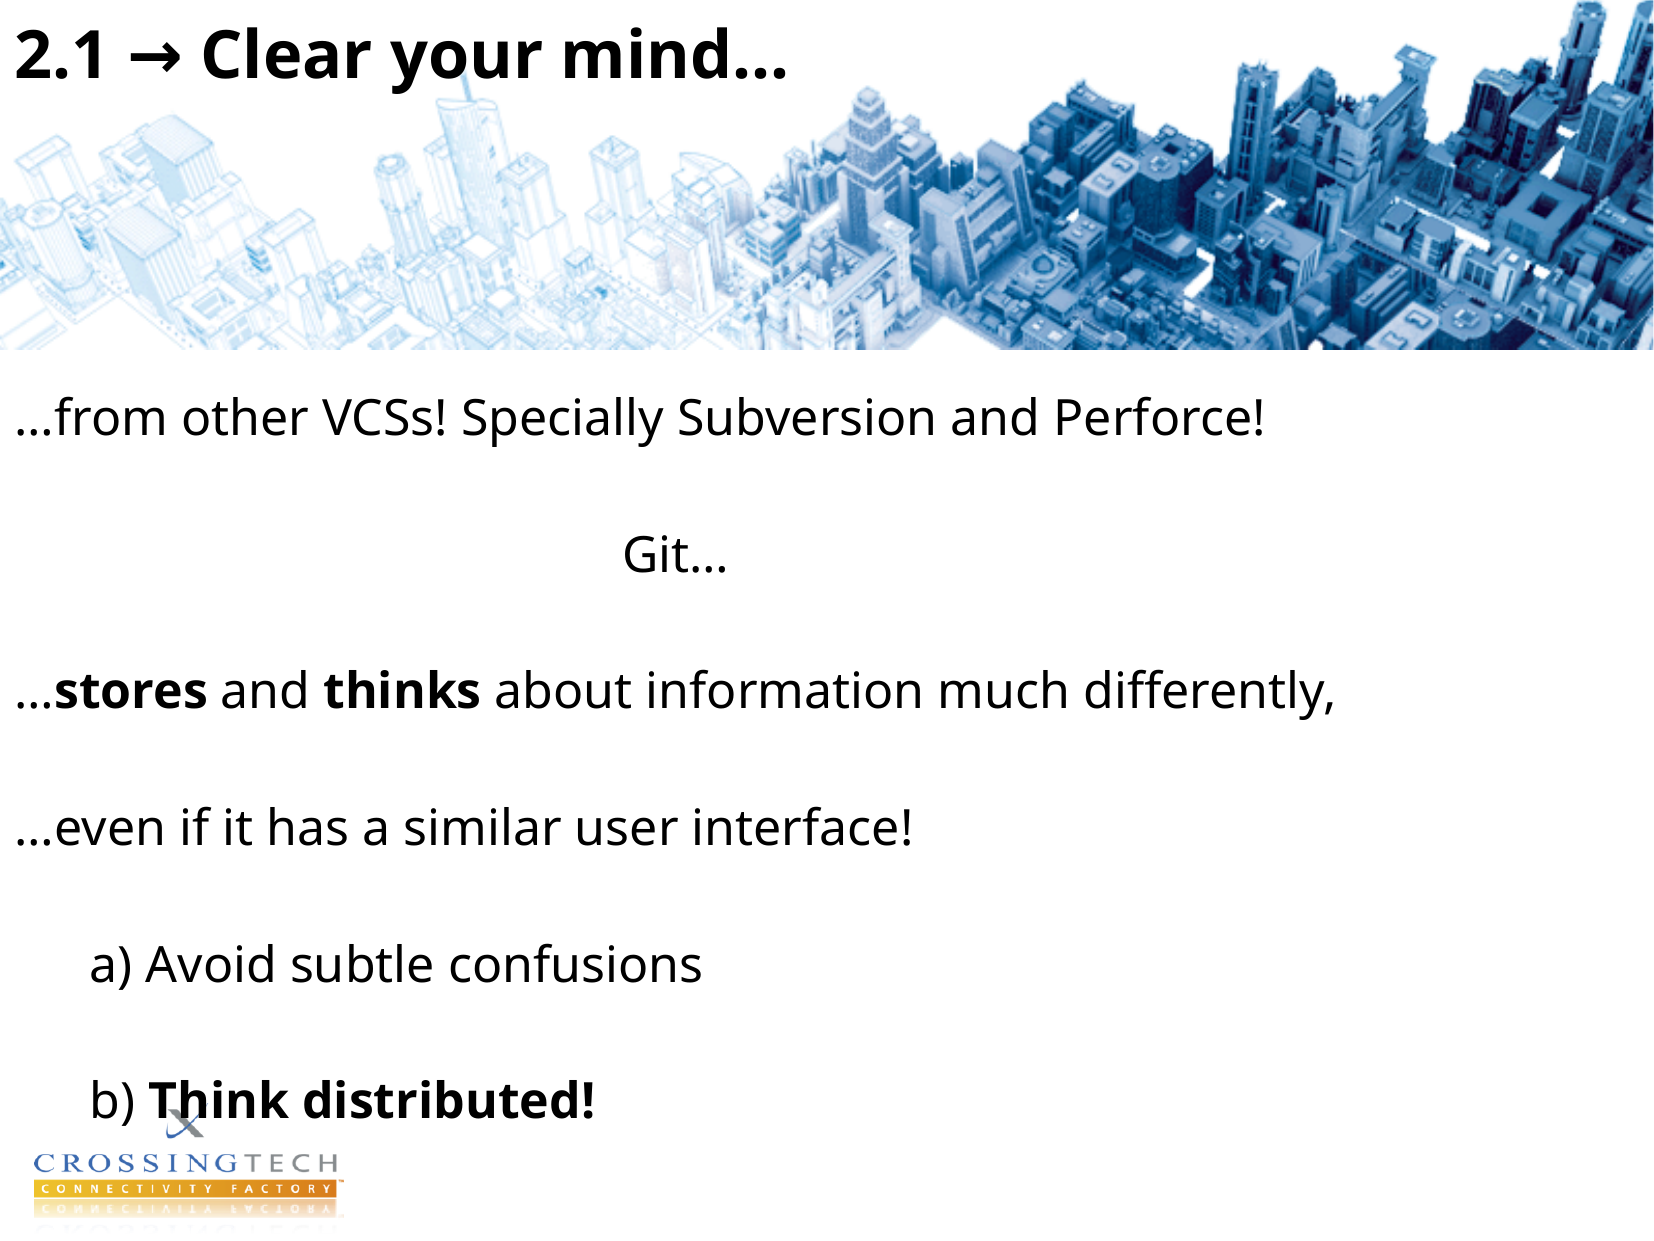

2.1 → Clear your mind…
…from other VCSs! Specially Subversion and Perforce!
Git…
…stores and thinks about information much differently,
…even if it has a similar user interface!
	a) Avoid subtle confusions
	b) Think distributed!